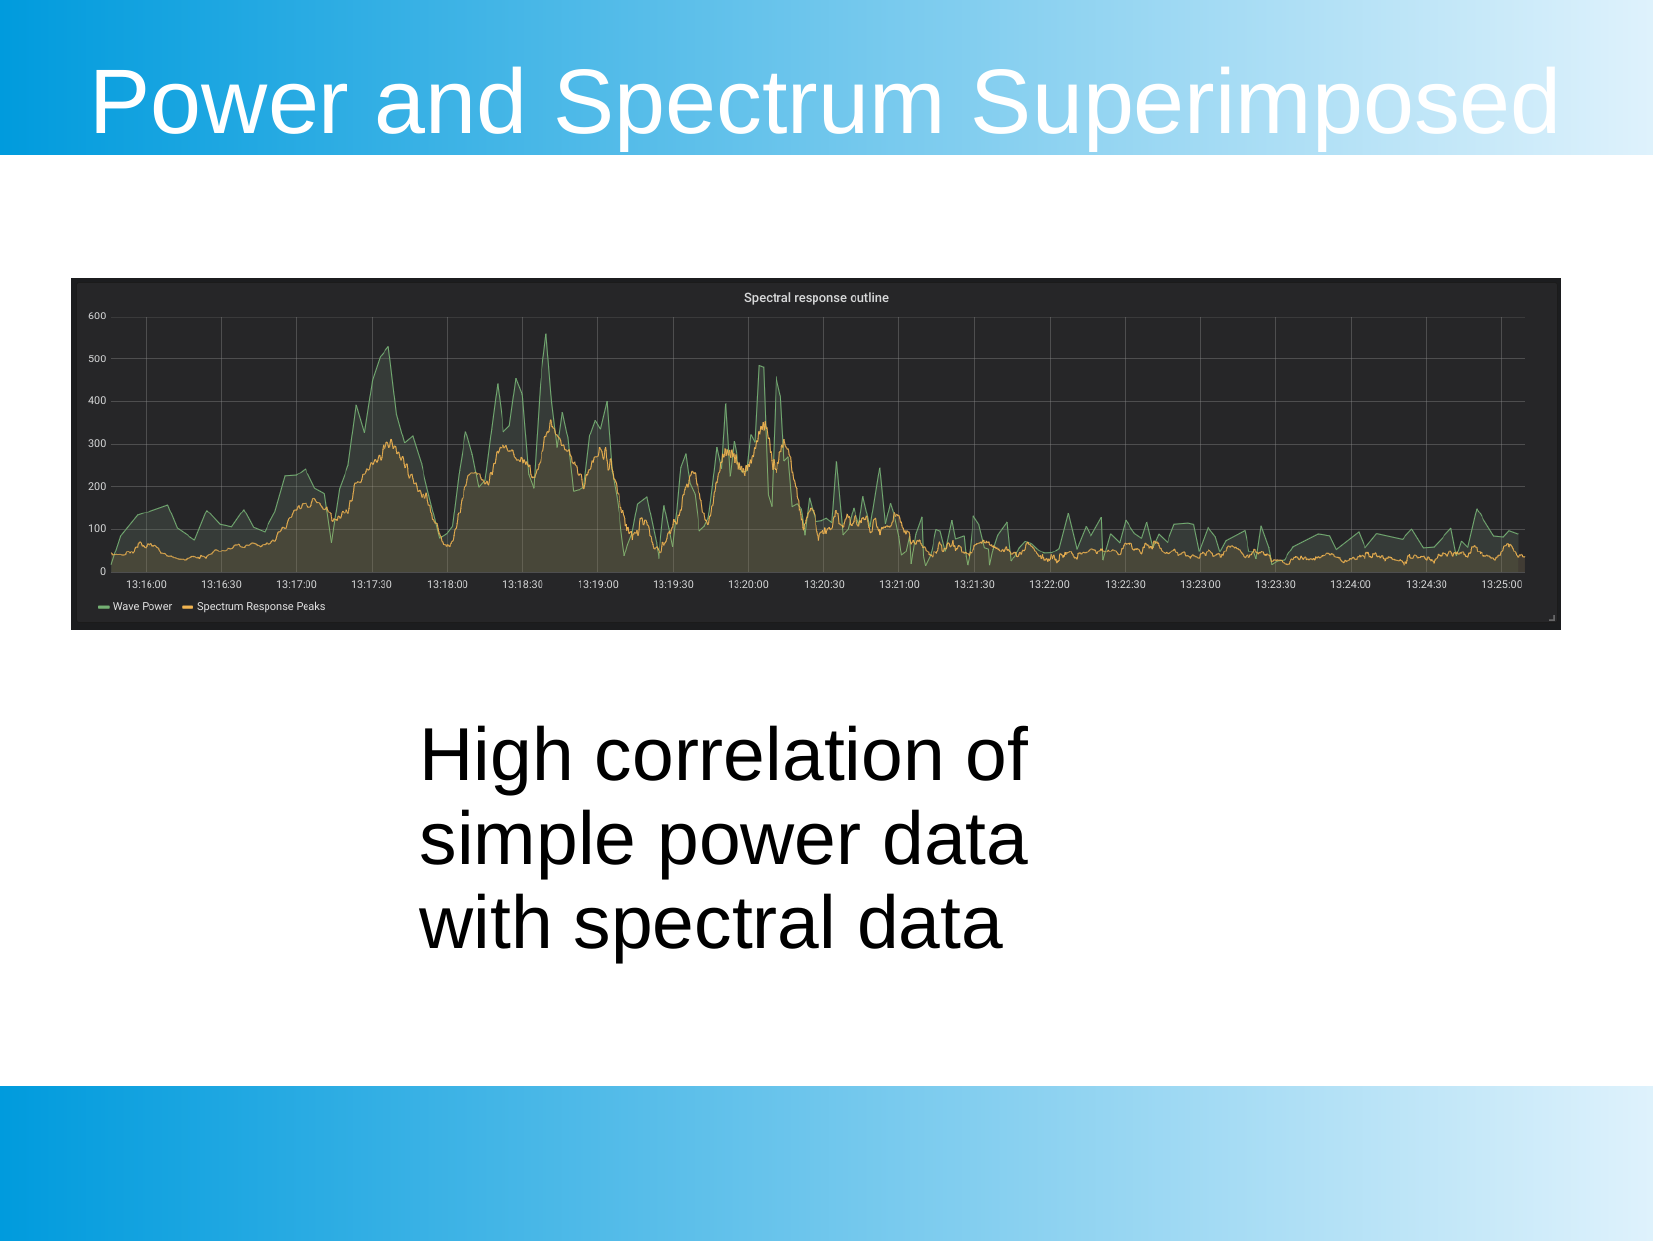

# Power and Spectrum Superimposed
High correlation of simple power data with spectral data